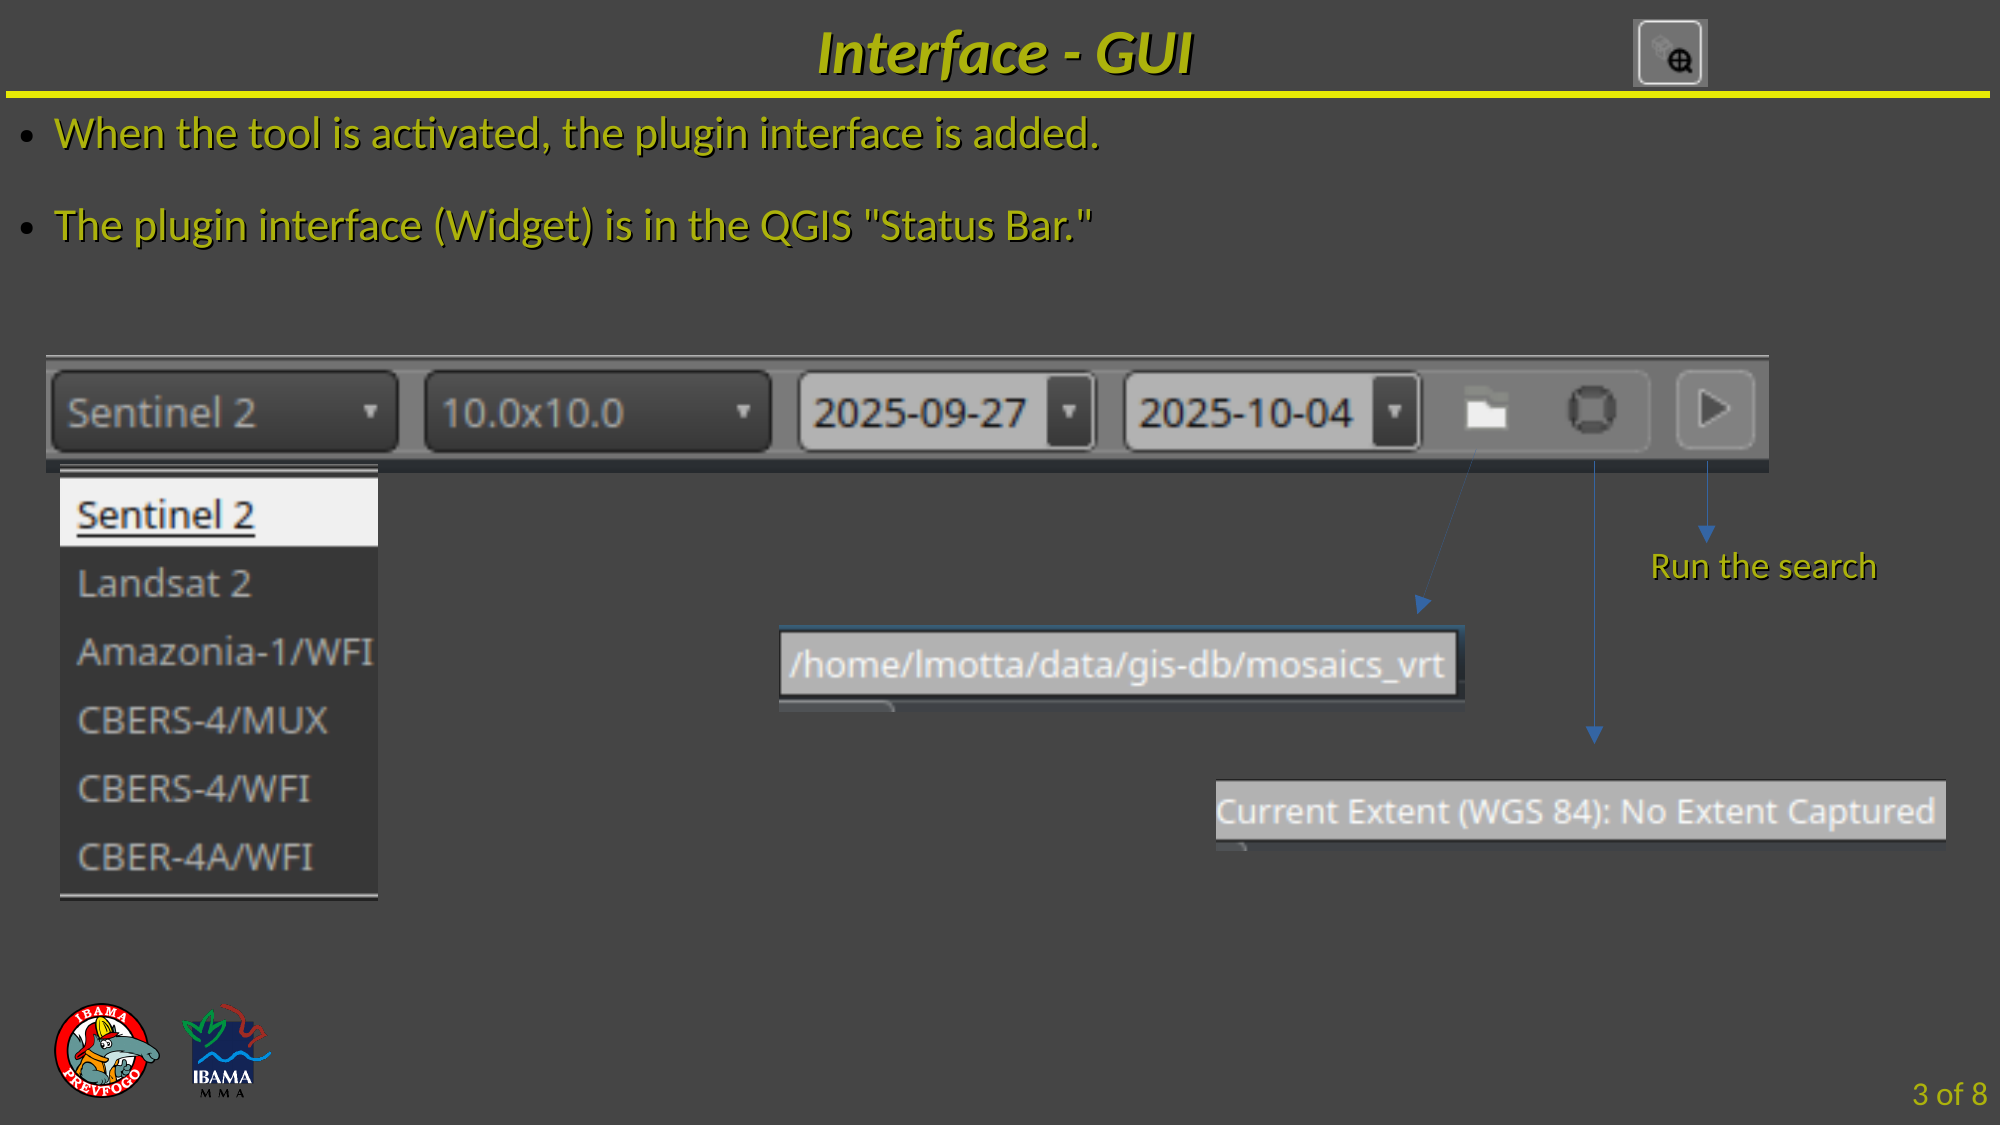

# Interface - GUI
When the tool is activated, the plugin interface is added.
The plugin interface (Widget) is in the QGIS "Status Bar."
Run the search
 of 8